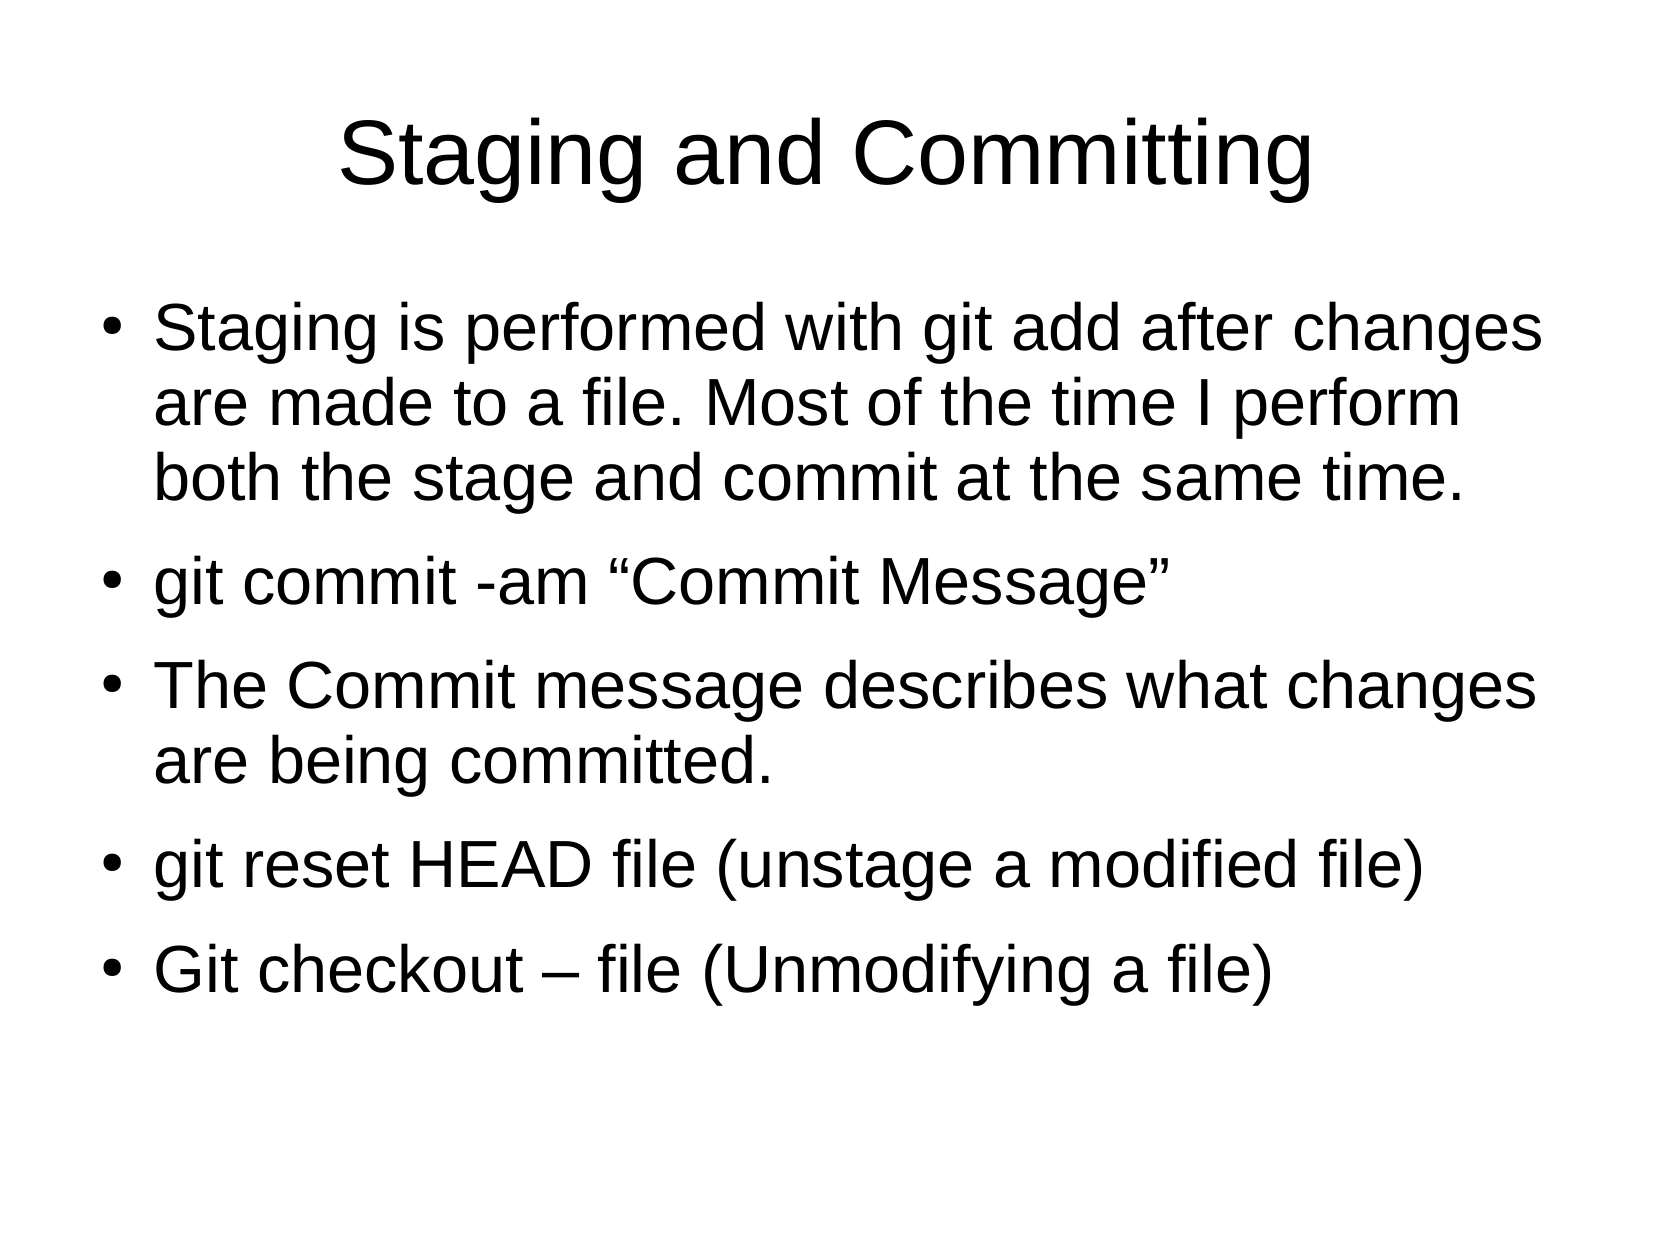

# Staging and Committing
Staging is performed with git add after changes are made to a file. Most of the time I perform both the stage and commit at the same time.
git commit -am “Commit Message”
The Commit message describes what changes are being committed.
git reset HEAD file (unstage a modified file)
Git checkout – file (Unmodifying a file)